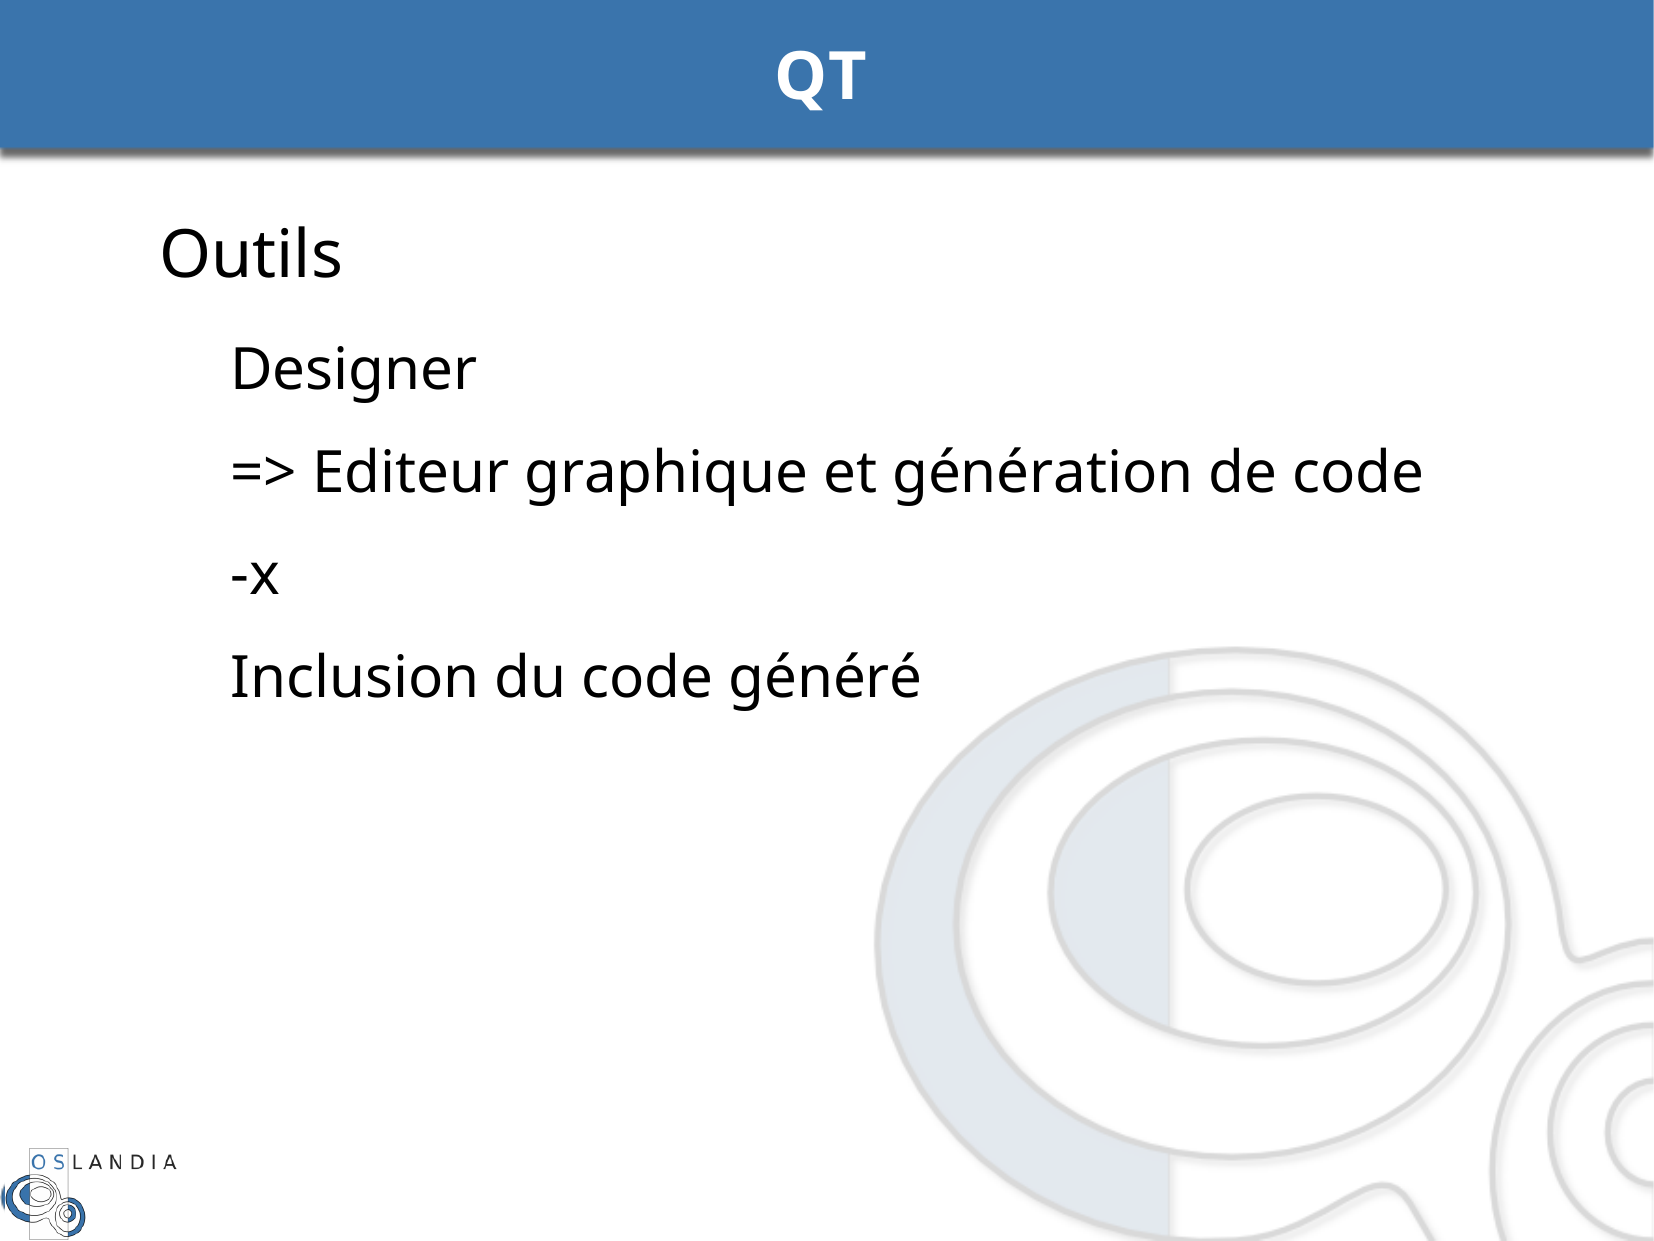

# QT
Outils
Designer
=> Editeur graphique et génération de code
-x
Inclusion du code généré